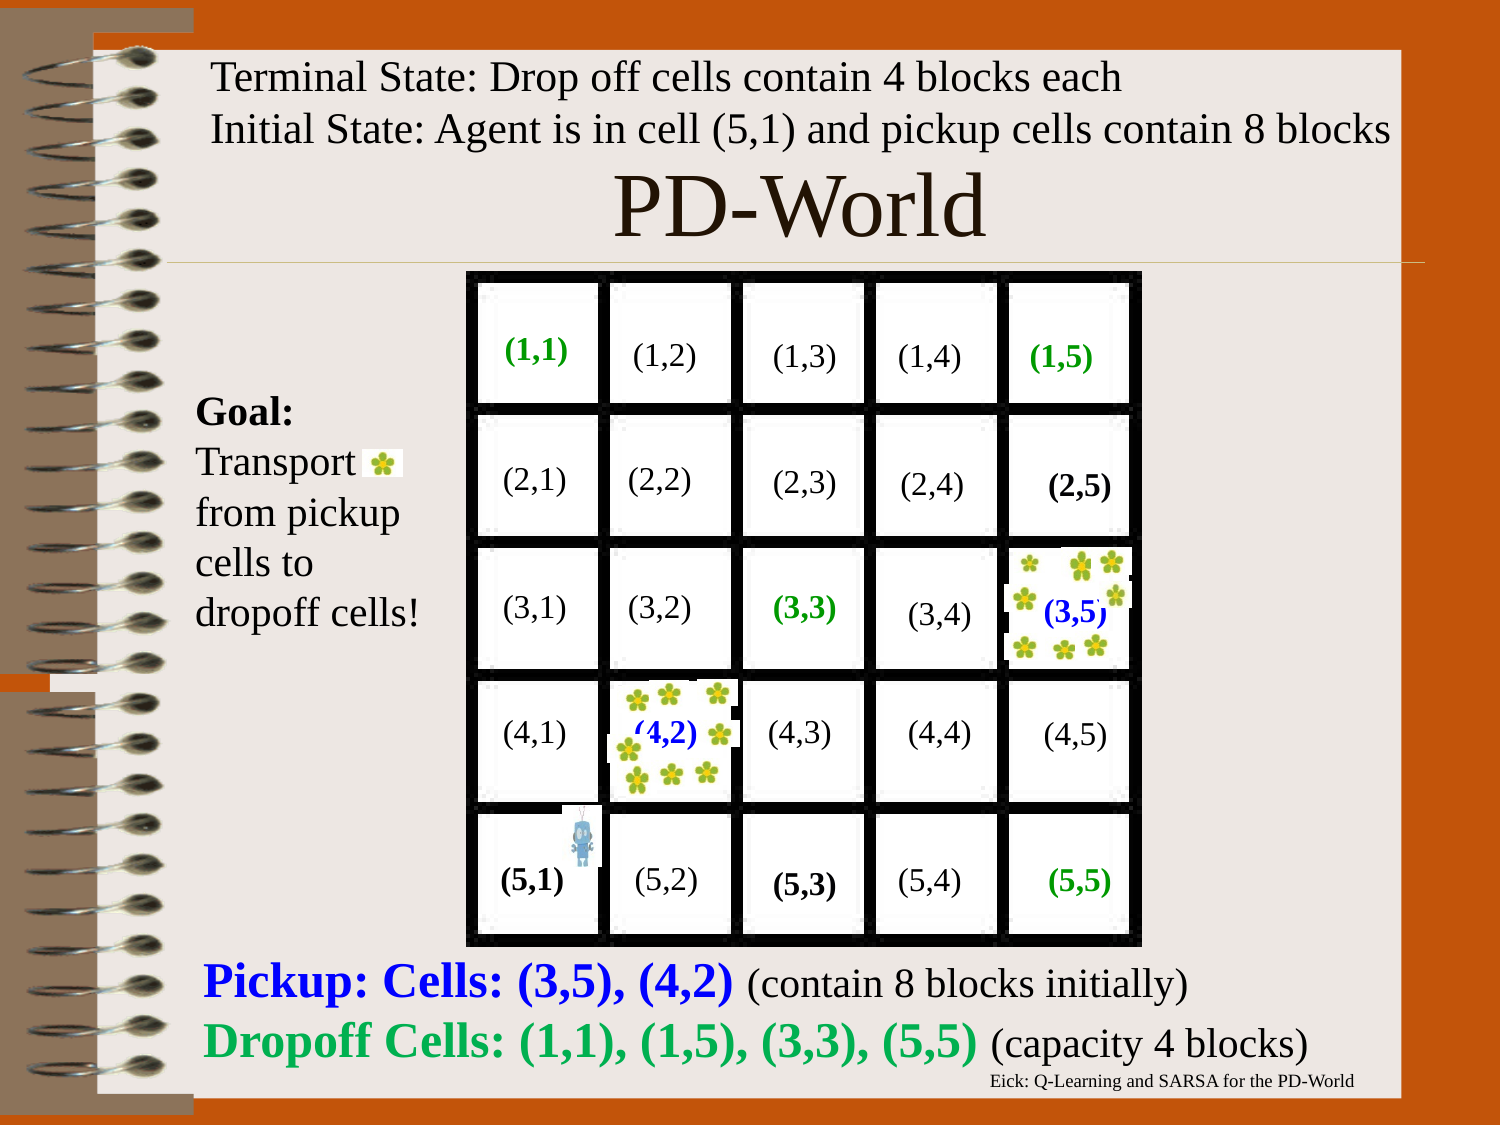

Terminal State: Drop off cells contain 4 blocks each
Initial State: Agent is in cell (5,1) and pickup cells contain 8 blocks
# PD-World
(1,1)
(1,2)
(1,3)
(1,4)
(1,5)
Goal:
Transport
from pickup
cells to
dropoff cells!
(2,2)
(2,1)
(2,3)
(2,4)
(2,5)
(3,1)
(3,2)
(3,3)
(3,5)
(3,4)
(4,1)
(4,2)
(4,3)
(4,4)
(4,5)
(5,1)
(5,2)
(5,4)
(5,5)
(5,3)
Pickup: Cells: (3,5), (4,2) (contain 8 blocks initially)
Dropoff Cells: (1,1), (1,5), (3,3), (5,5) (capacity 4 blocks)